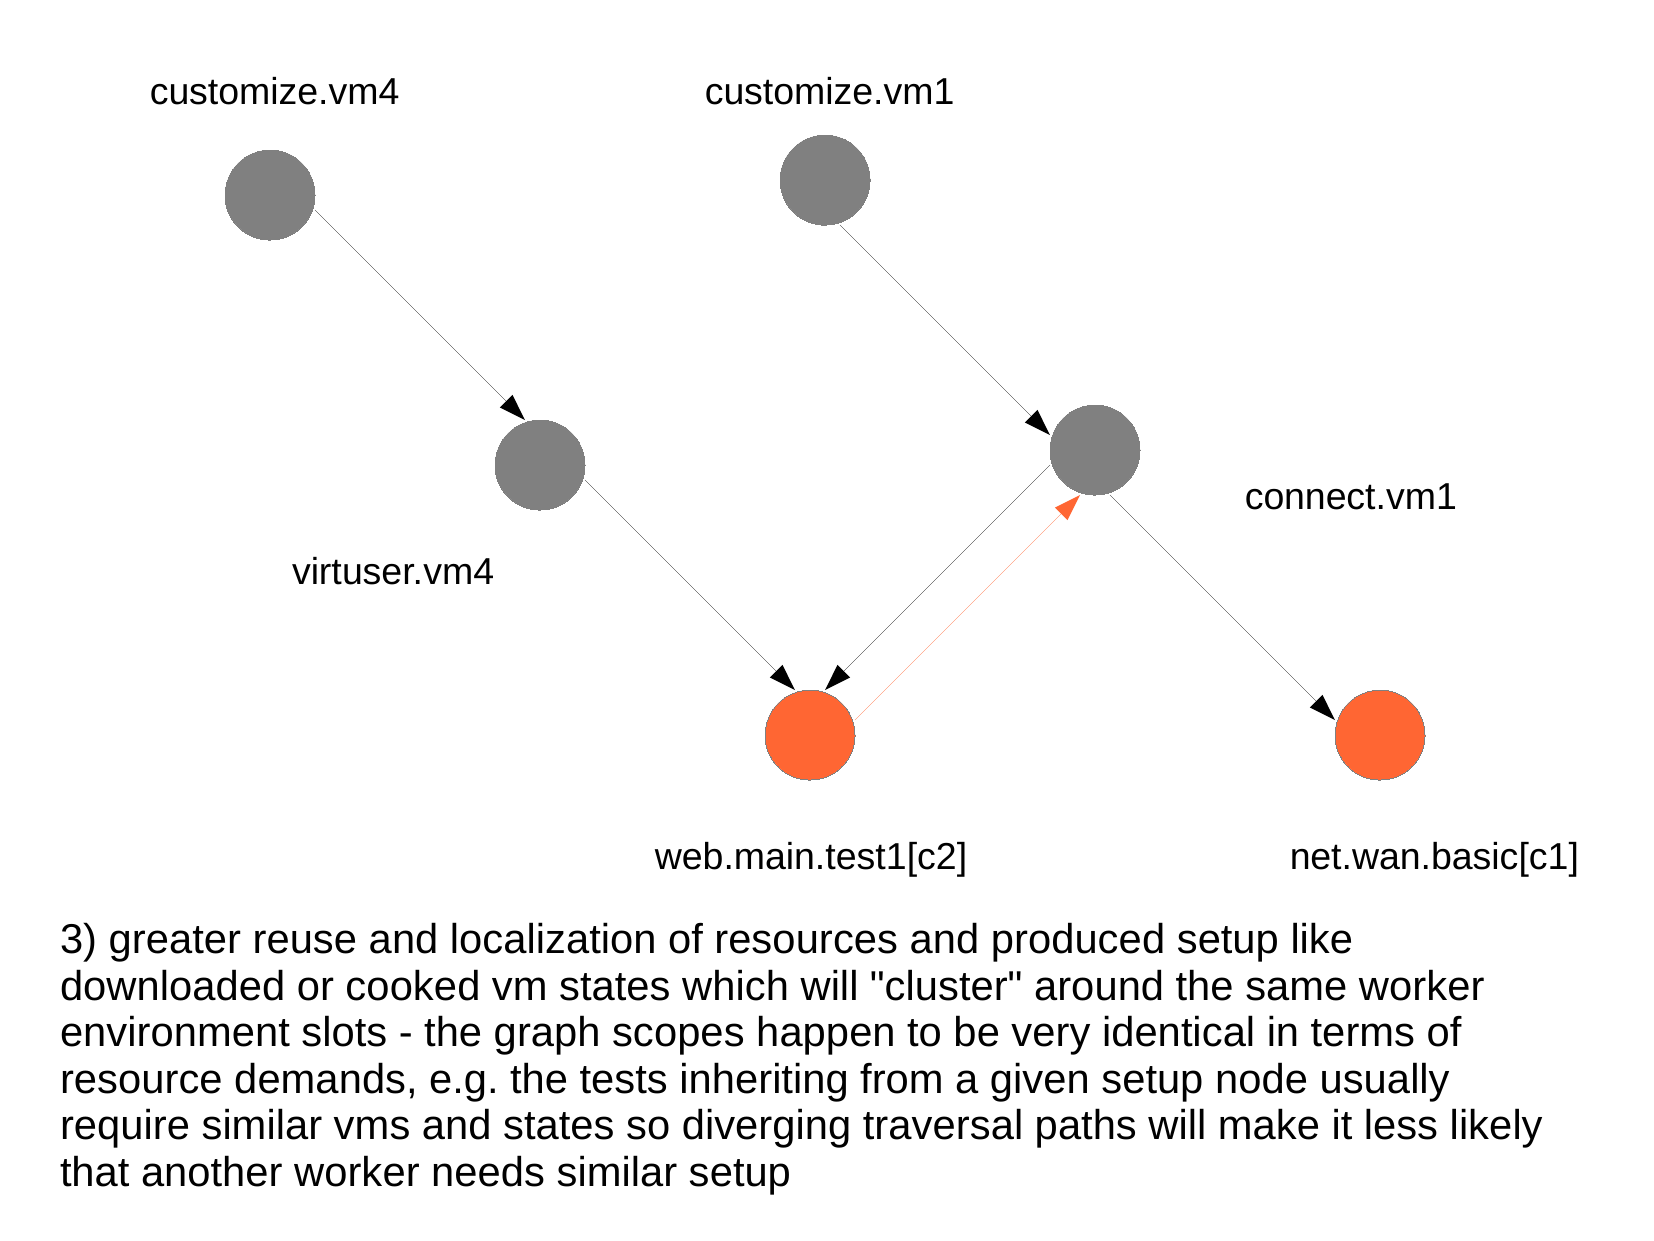

customize.vm4
customize.vm1
connect.vm1
virtuser.vm4
web.main.test1[c2]
net.wan.basic[c1]
# 3) greater reuse and localization of resources and produced setup like downloaded or cooked vm states which will "cluster" around the same worker environment slots - the graph scopes happen to be very identical in terms of resource demands, e.g. the tests inheriting from a given setup node usually require similar vms and states so diverging traversal paths will make it less likely that another worker needs similar setup